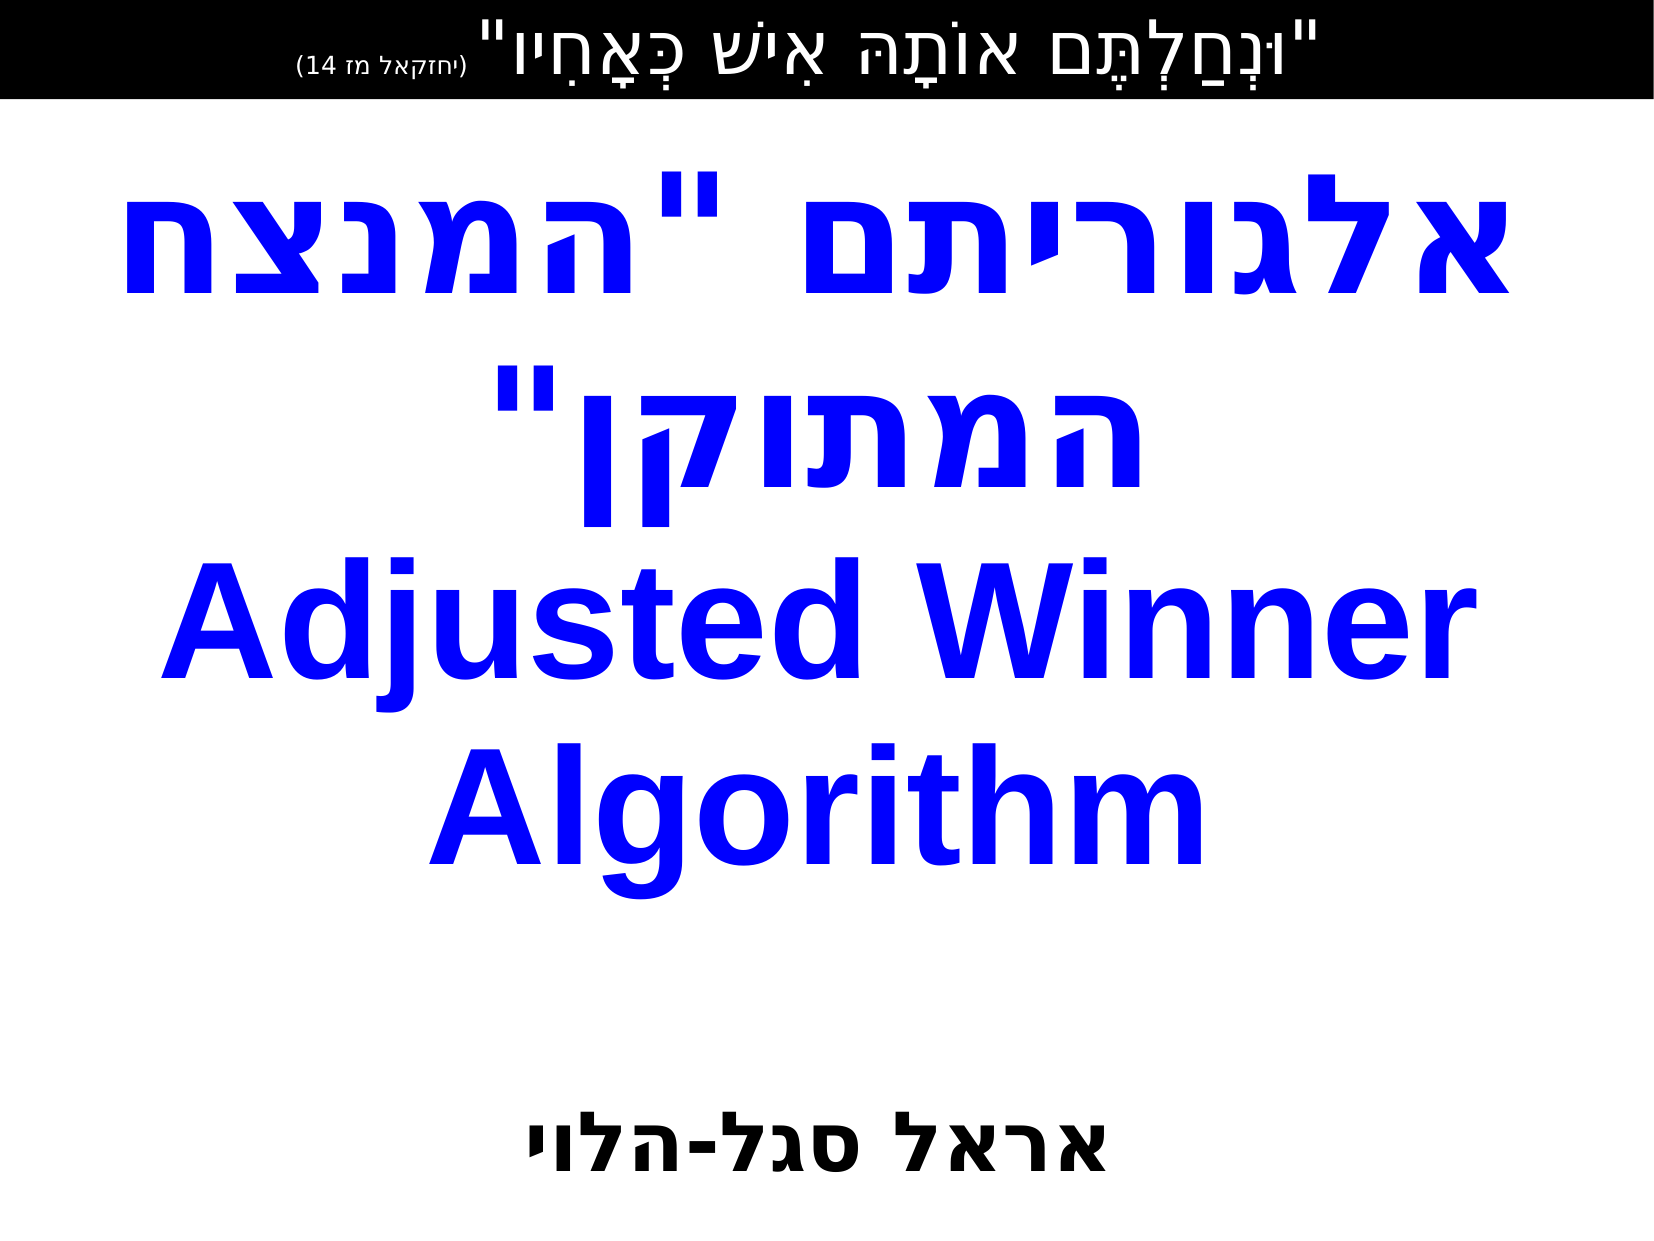

"וּנְחַלְתֶּם אוֹתָהּ אִישׁ כְּאָחִיו" (יחזקאל מז 14)
# אלגוריתם "המנצח המתוקן" Adjusted Winner Algorithm אראל סגל-הלוי